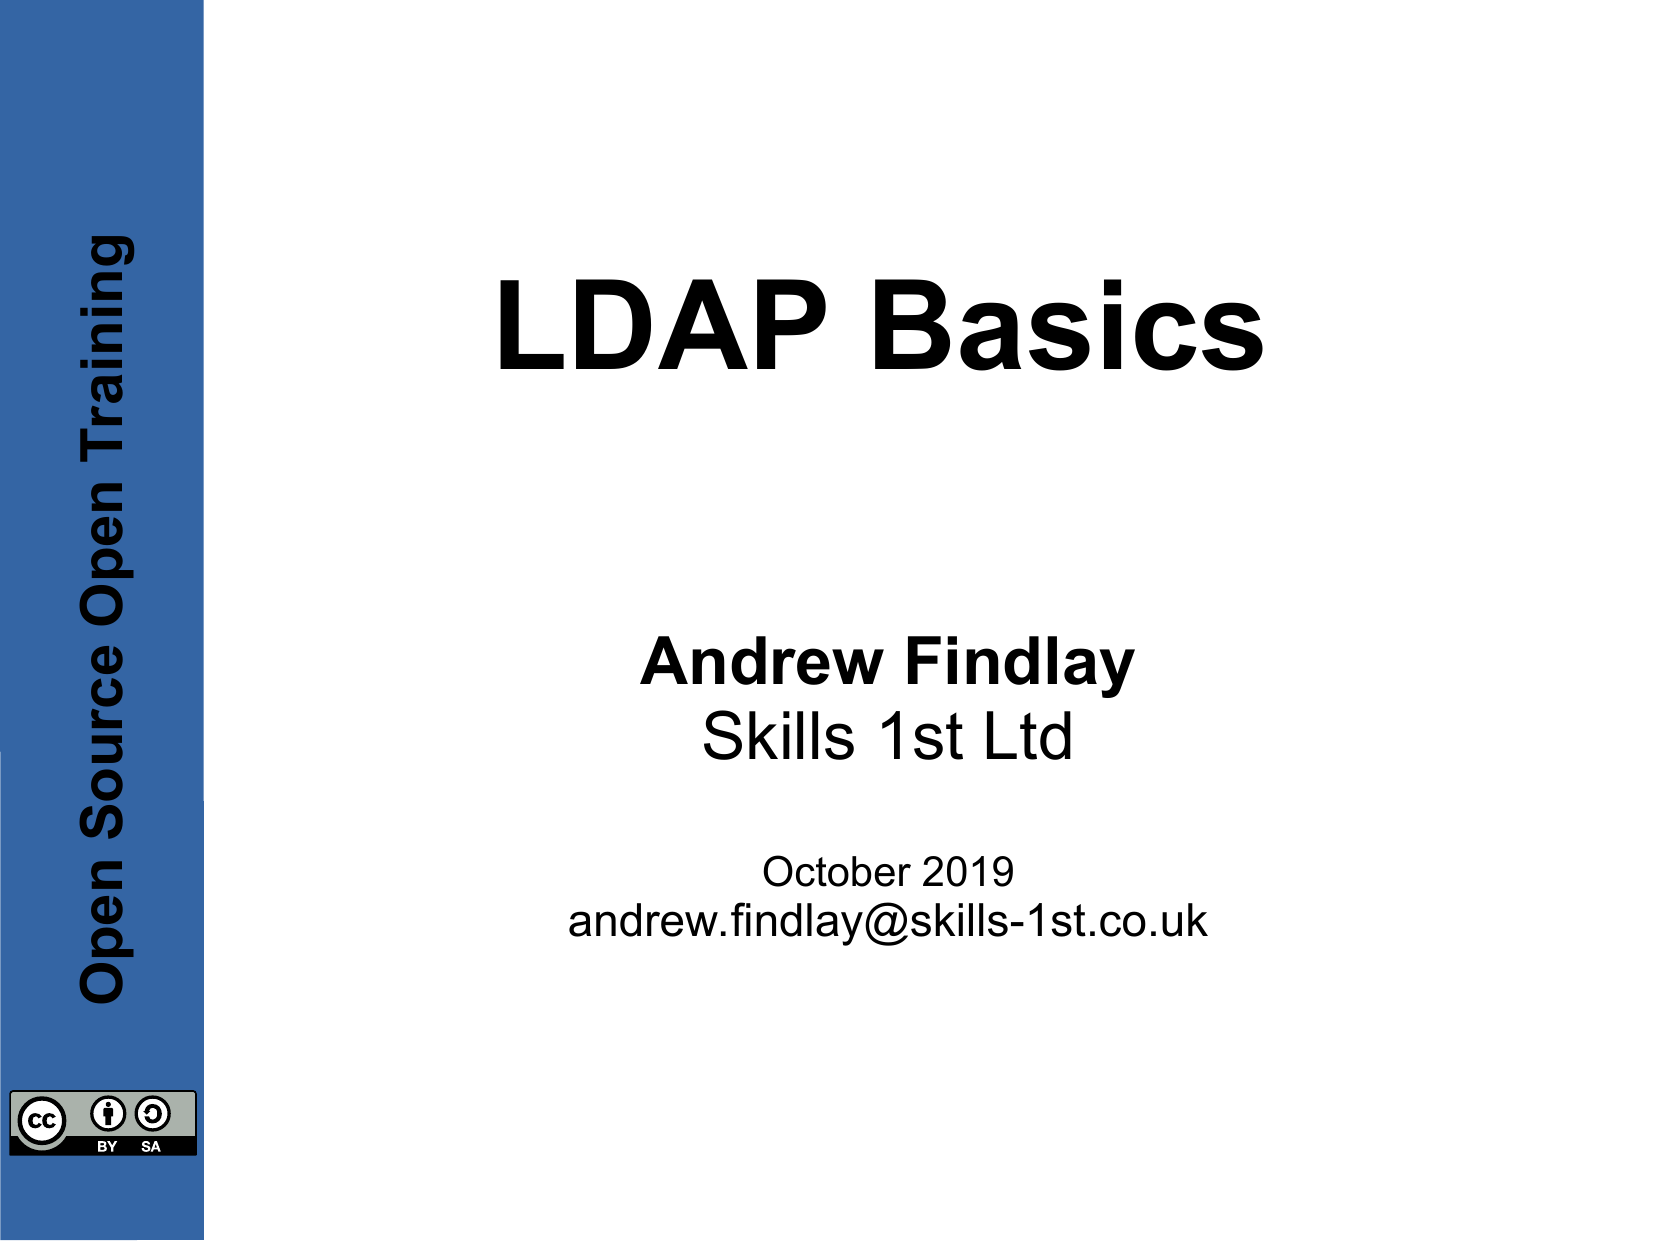

# LDAP Basics
Andrew Findlay
Skills 1st Ltd
October 2019
andrew.findlay@skills-1st.co.uk